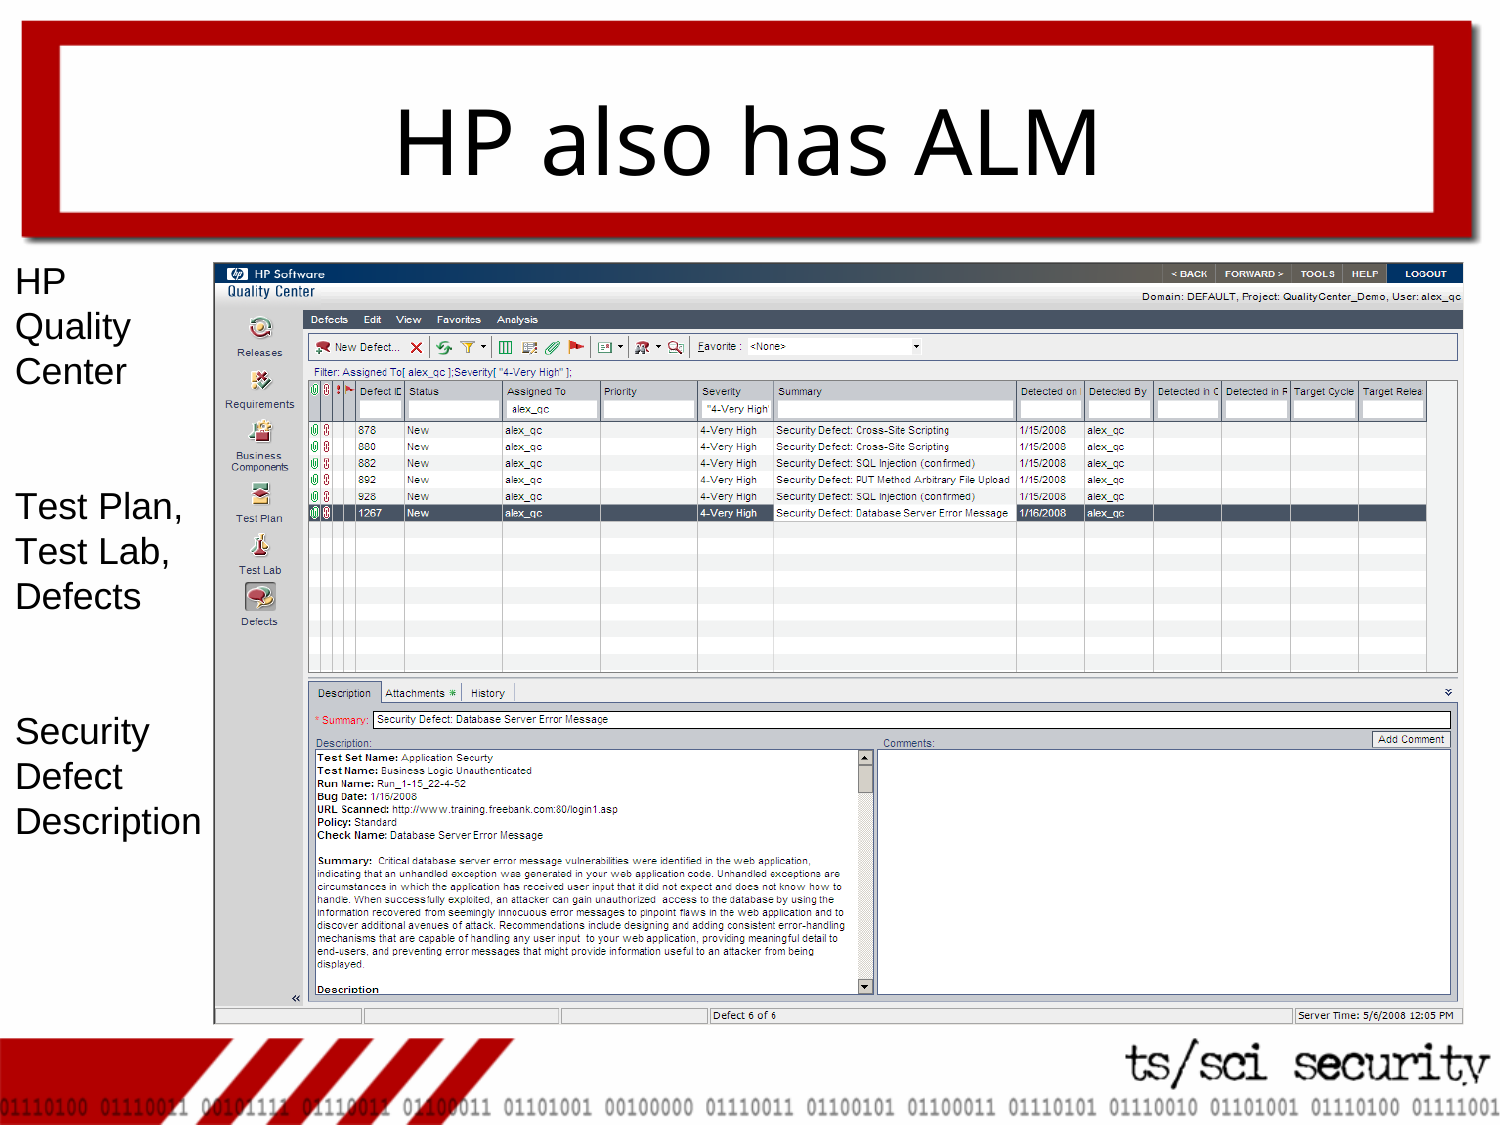

# HP also has ALM
HP
Quality
Center
Test Plan,
Test Lab,
Defects
Security Defect Description